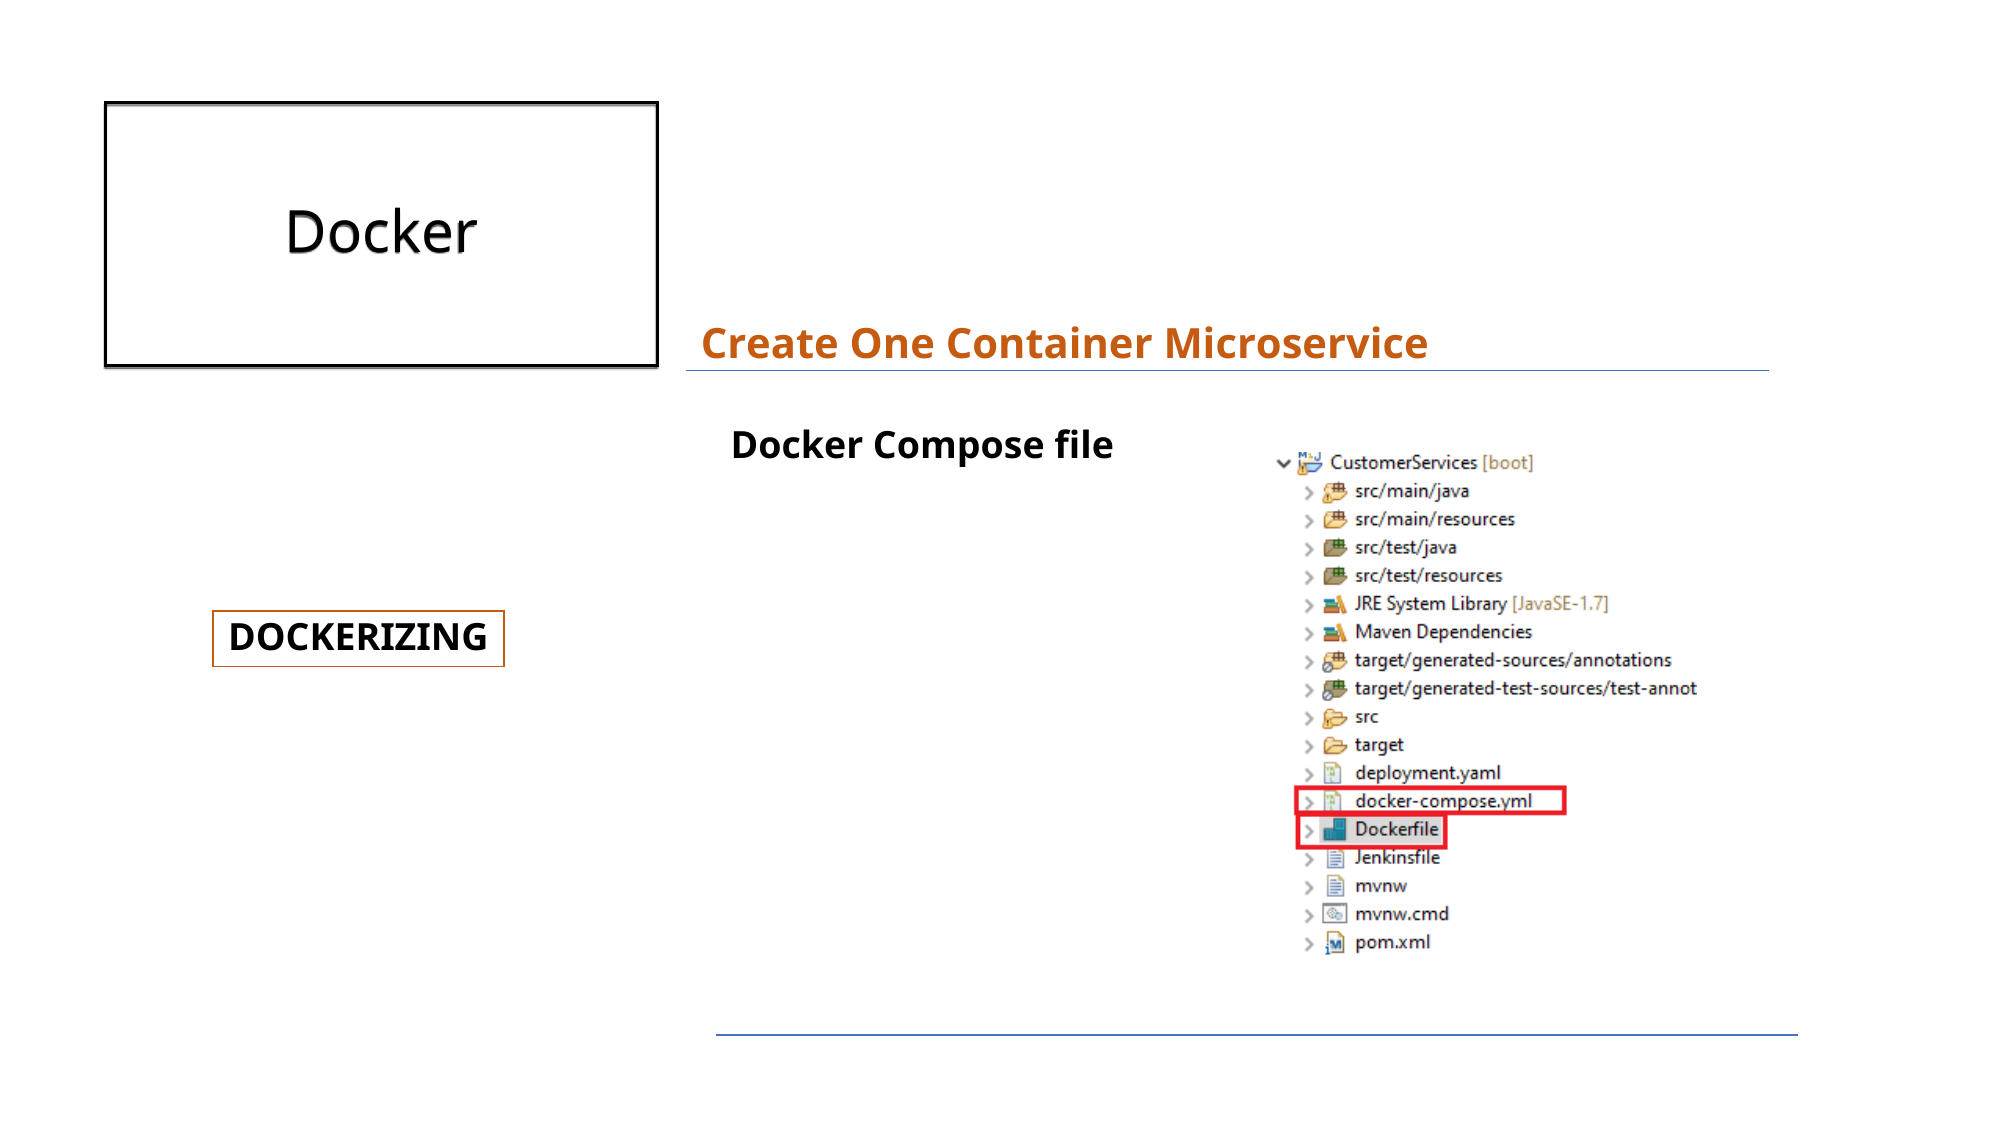

# Docker
Create One Container Microservice
Docker Compose file
DOCKERIZING